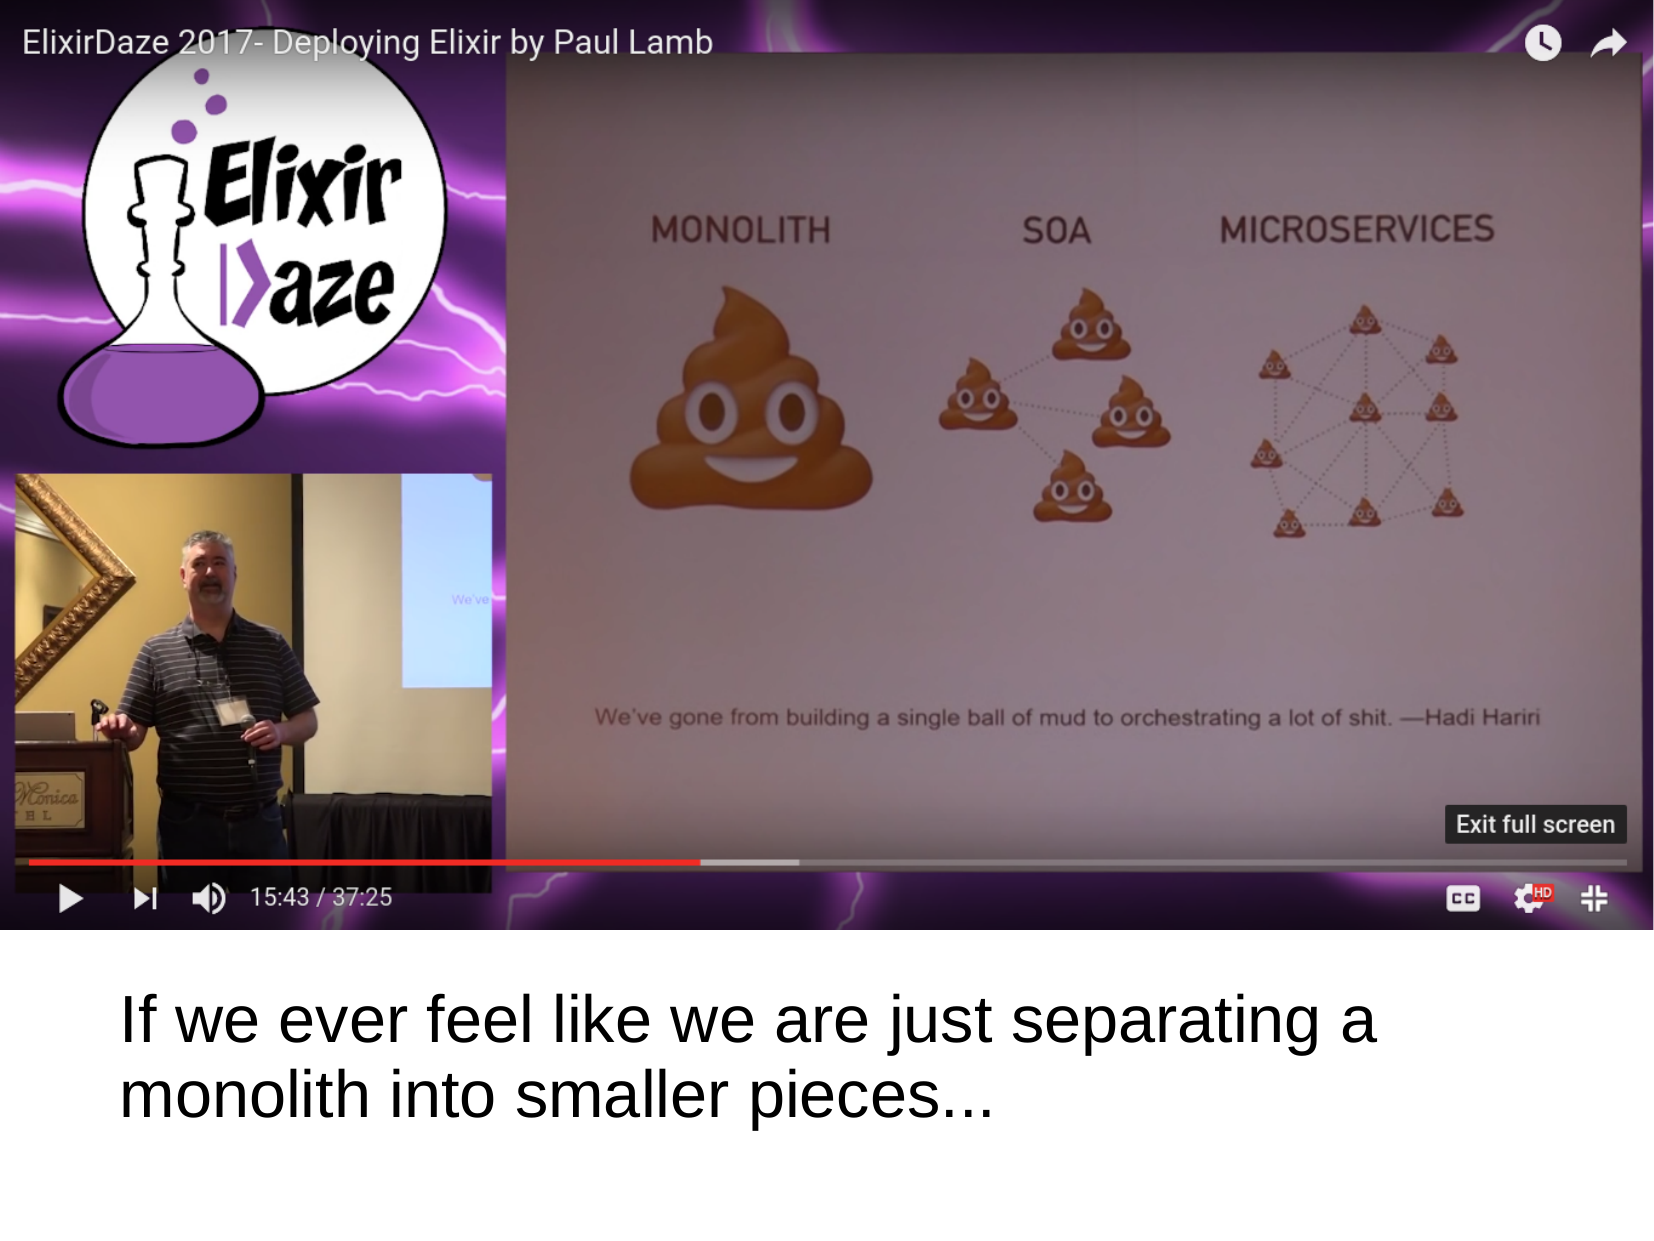

If we ever feel like we are just separating a monolith into smaller pieces...